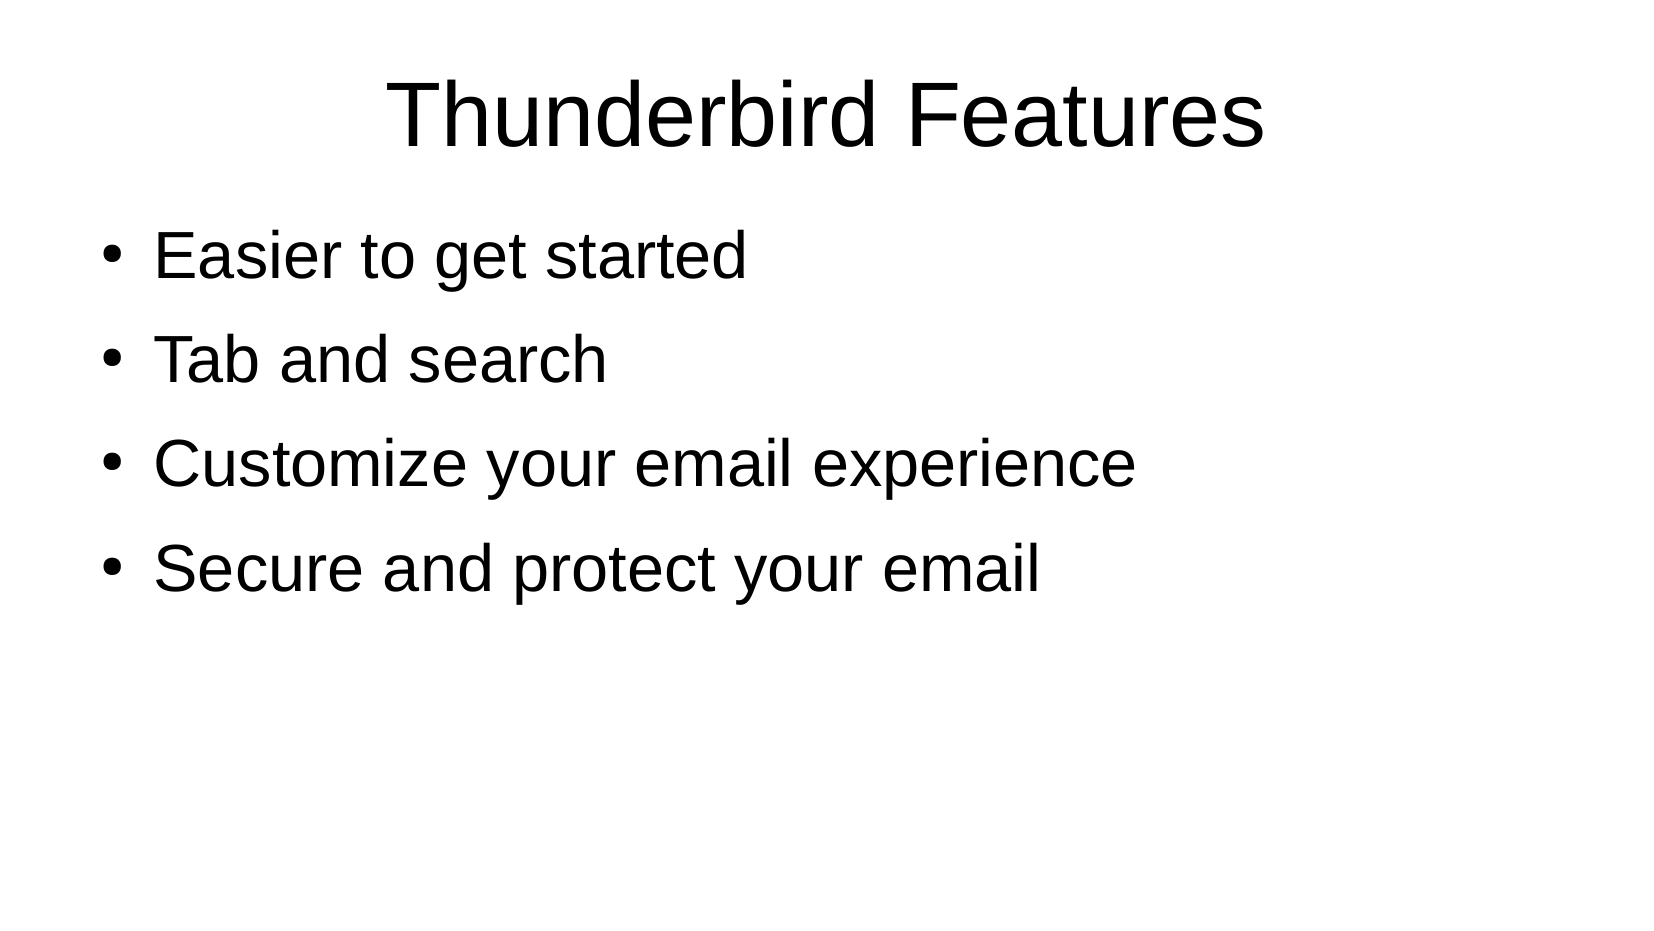

# Thunderbird Features
Easier to get started
Tab and search
Customize your email experience
Secure and protect your email